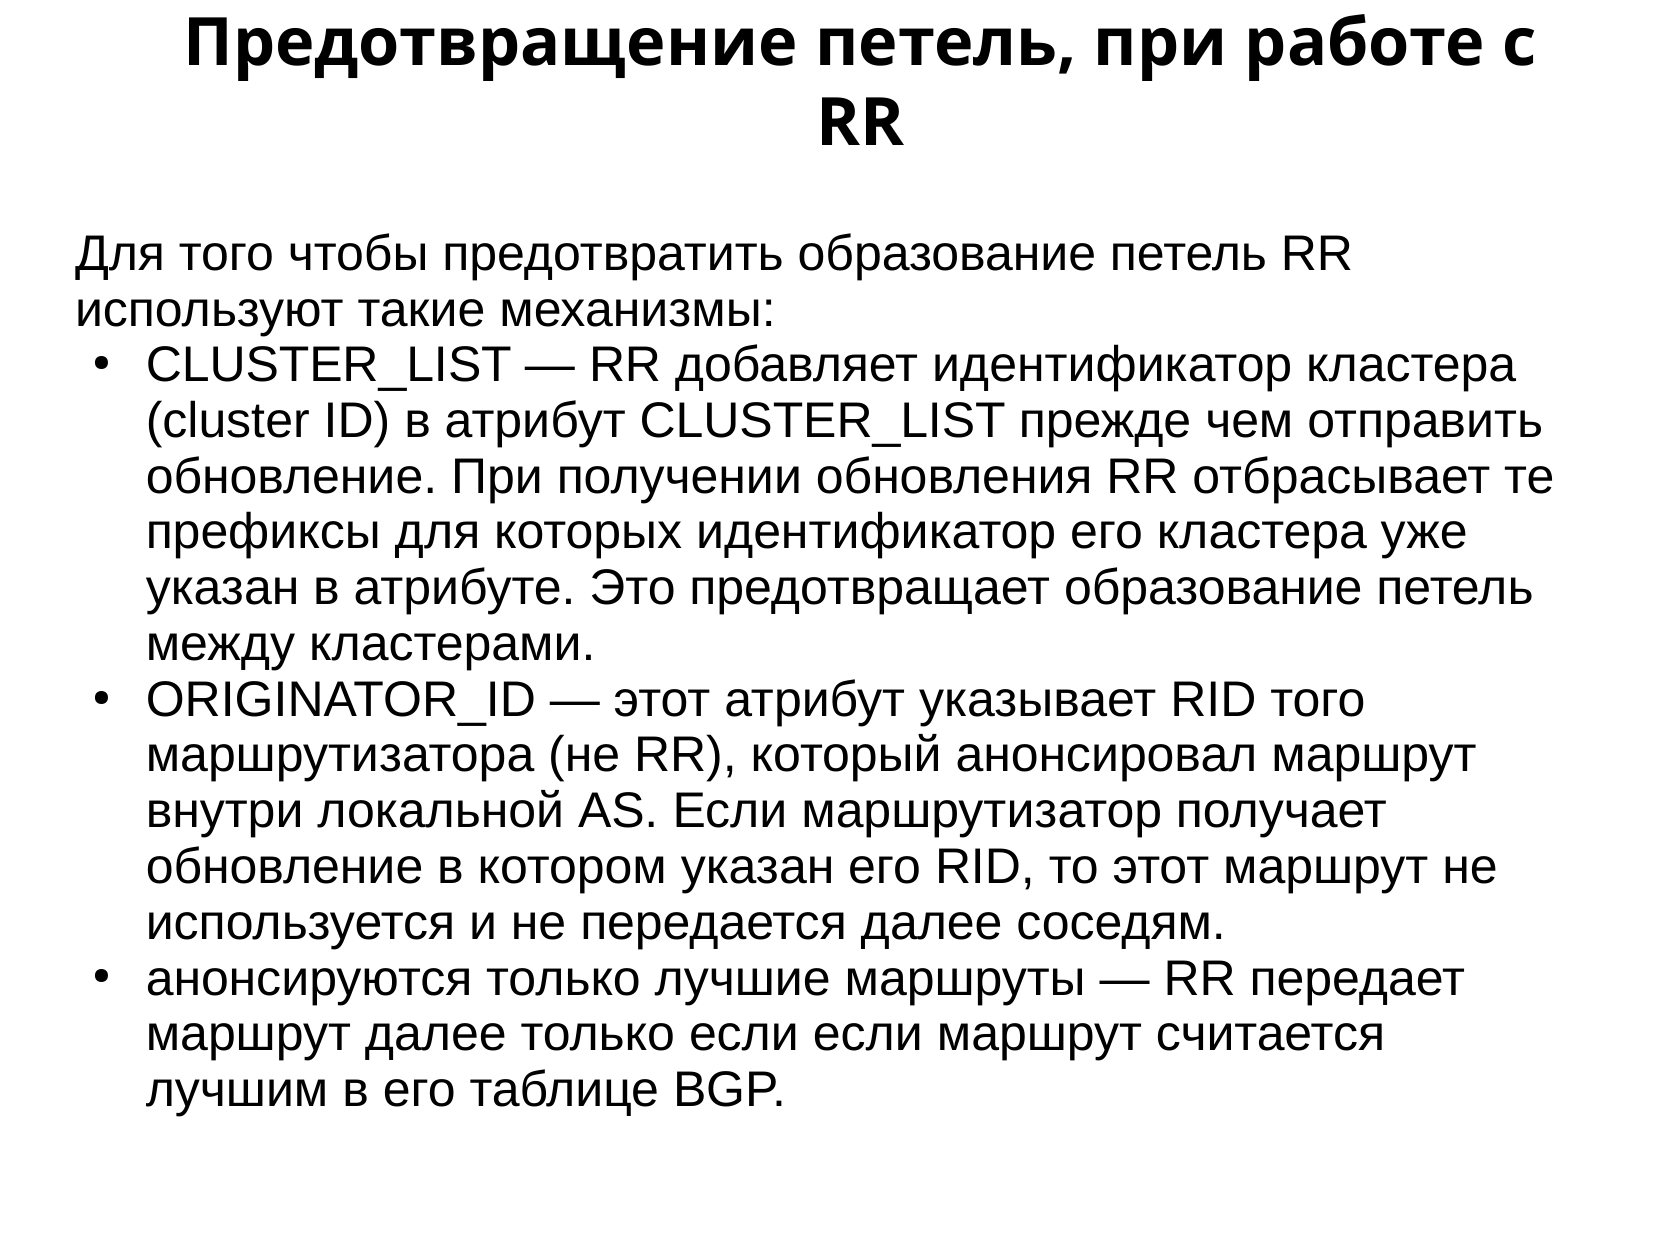

Предотвращение петель, при работе с RR
# Для того чтобы предотвратить образование петель RR используют такие механизмы:
CLUSTER_LIST — RR добавляет идентификатор кластера (cluster ID) в атрибут CLUSTER_LIST прежде чем отправить обновление. При получении обновления RR отбрасывает те префиксы для которых идентификатор его кластера уже указан в атрибуте. Это предотвращает образование петель между кластерами.
ORIGINATOR_ID — этот атрибут указывает RID того маршрутизатора (не RR), который анонсировал маршрут внутри локальной AS. Если маршрутизатор получает обновление в котором указан его RID, то этот маршрут не используется и не передается далее соседям.
анонсируются только лучшие маршруты — RR передает маршрут далее только если если маршрут считается лучшим в его таблице BGP.